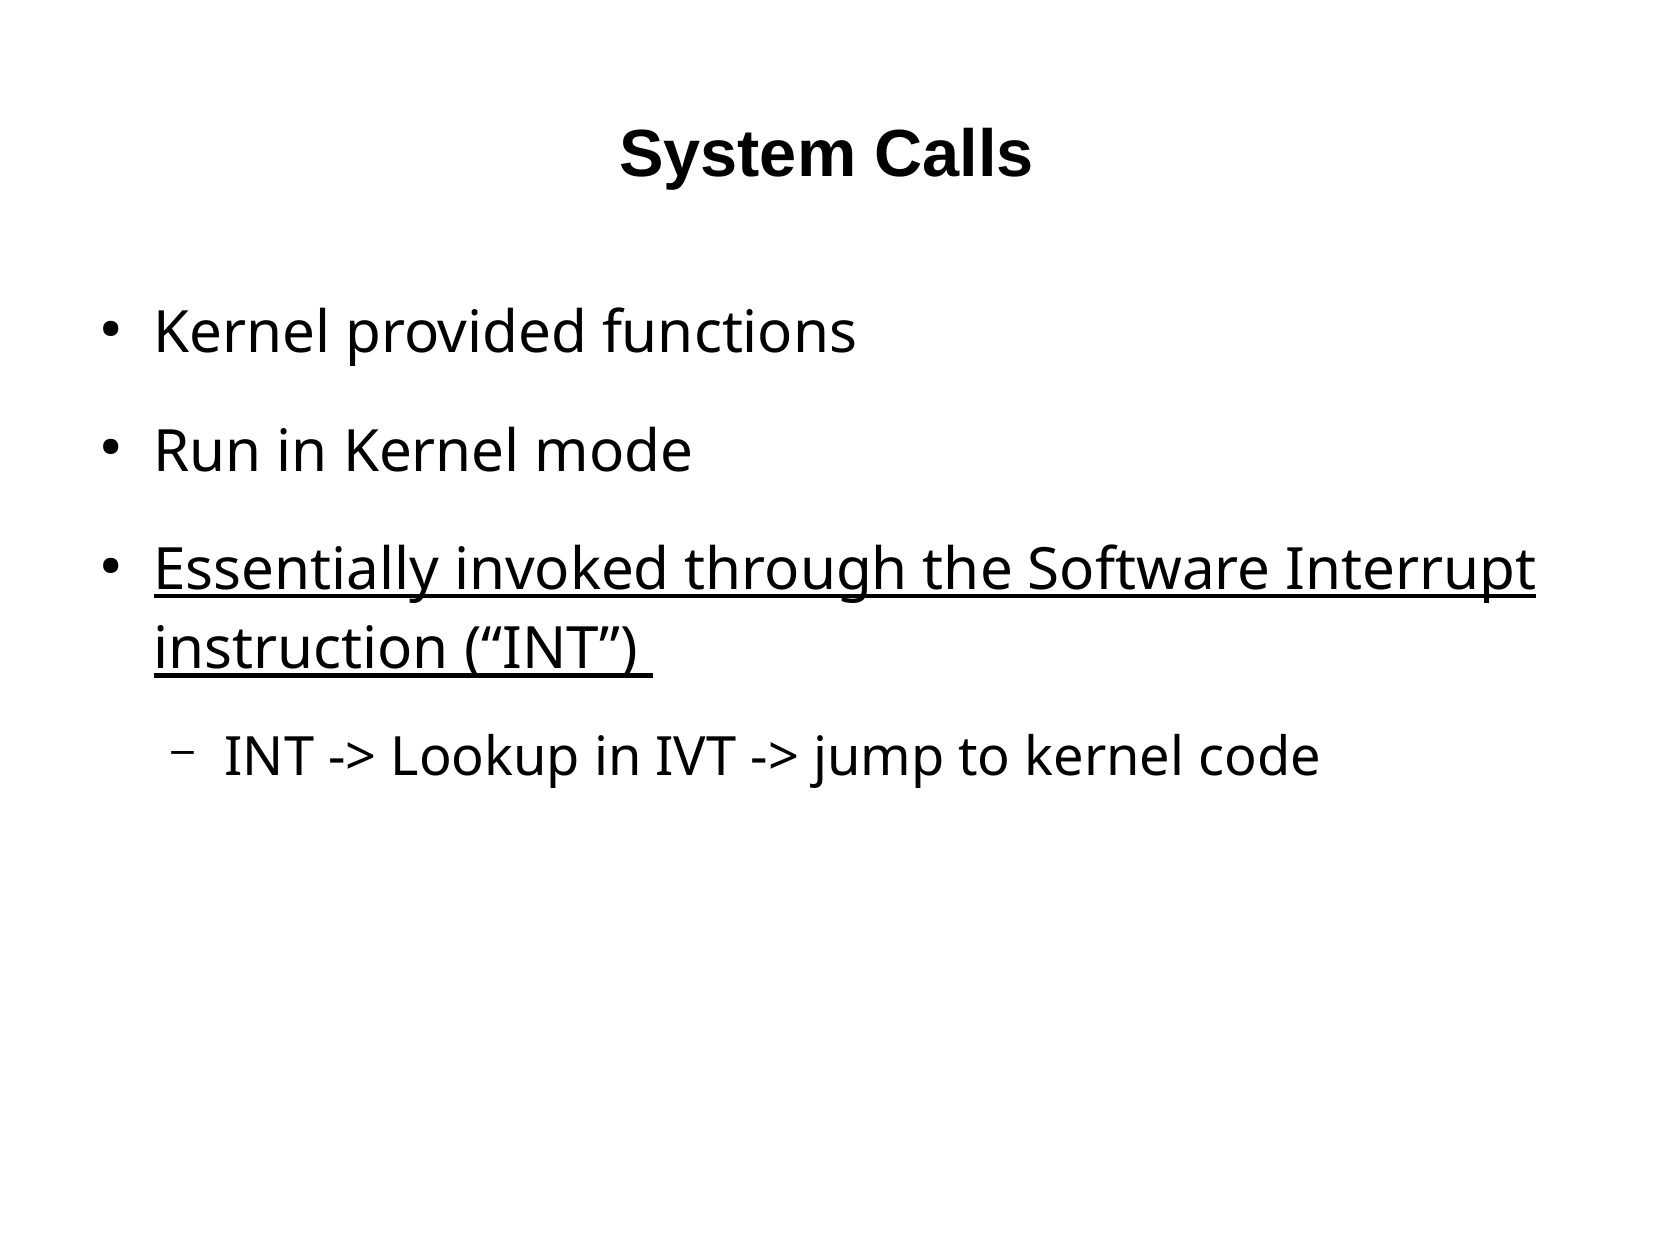

# System Calls
Kernel provided functions
Run in Kernel mode
Essentially invoked through the Software Interrupt instruction (“INT”)
INT -> Lookup in IVT -> jump to kernel code